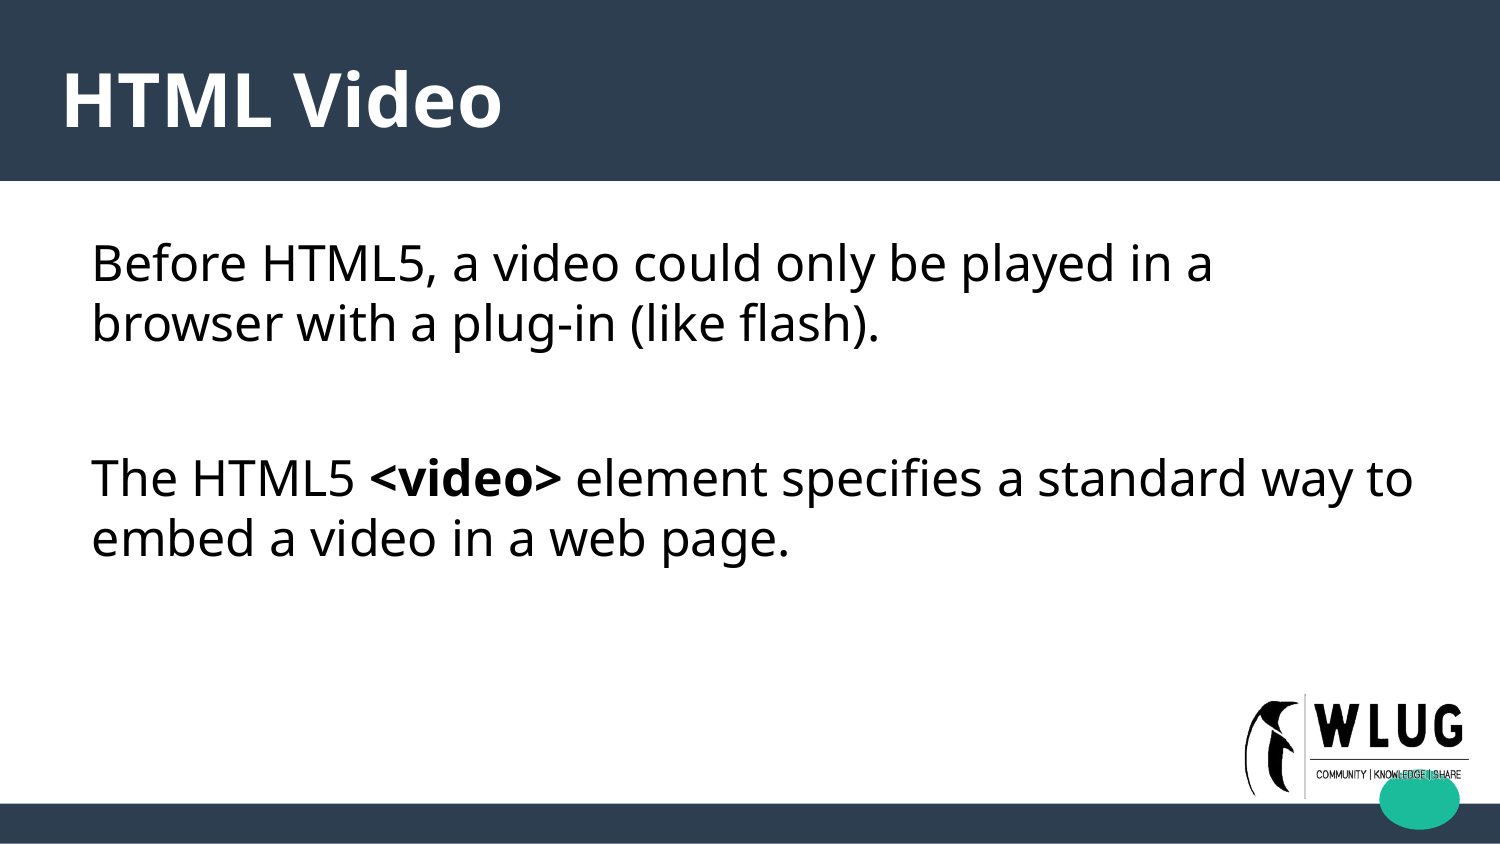

# HTML Video
Before HTML5, a video could only be played in a browser with a plug-in (like flash).
The HTML5 <video> element specifies a standard way to embed a video in a web page.